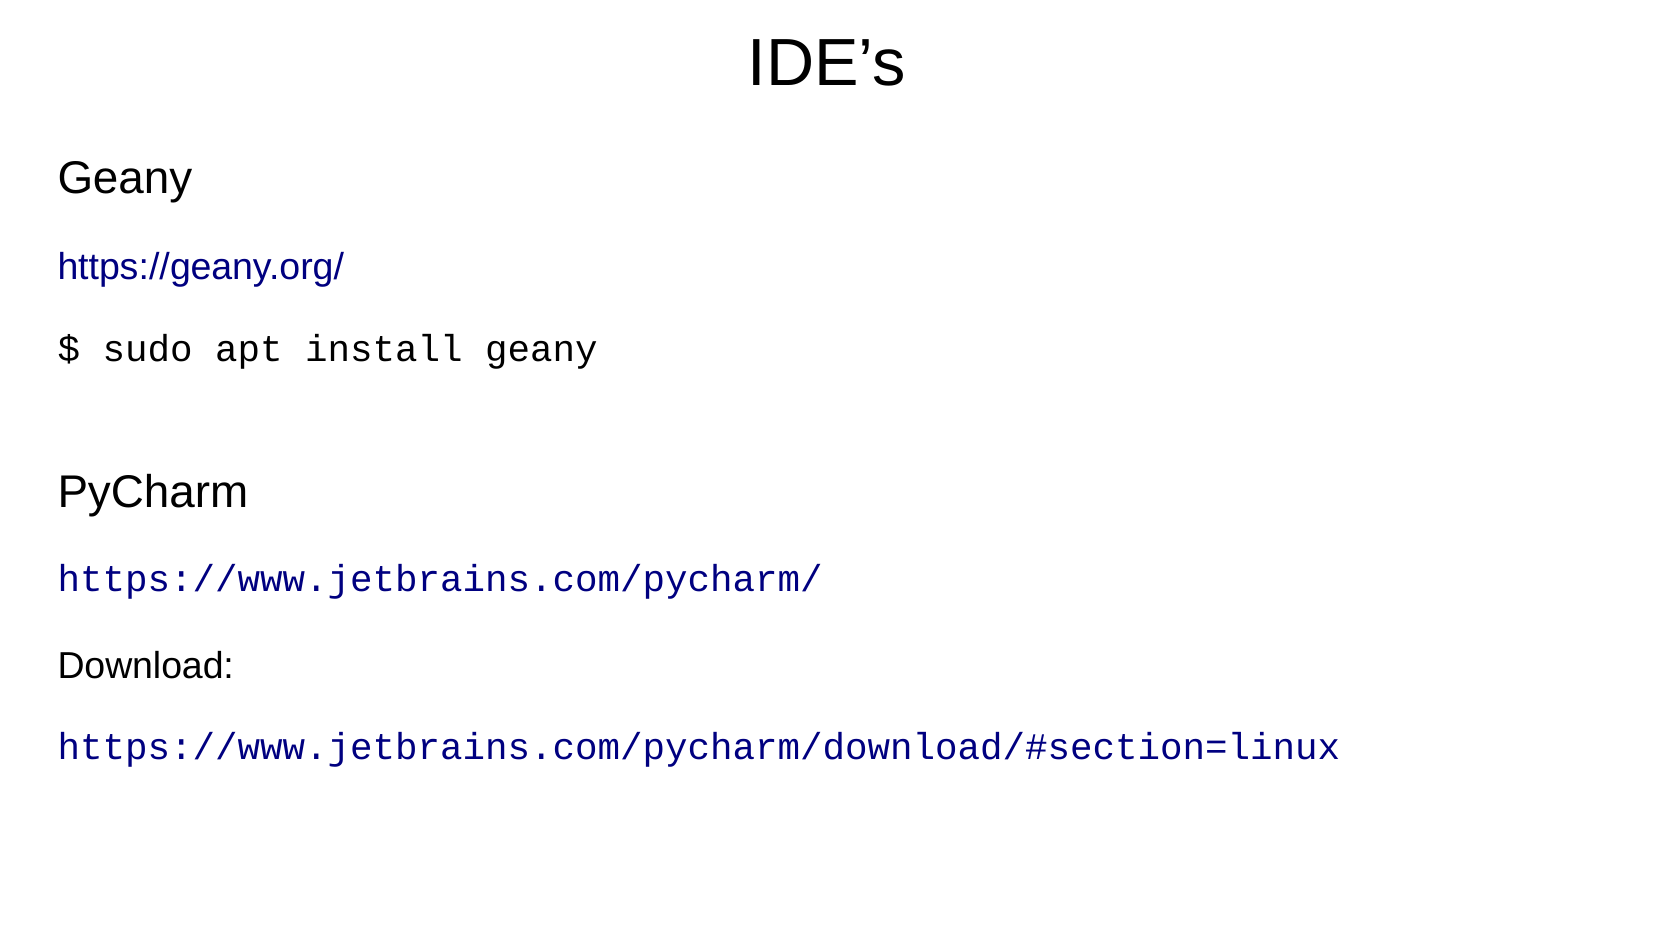

# IDE’s
Geany
https://geany.org/
$ sudo apt install geany
PyCharm
https://www.jetbrains.com/pycharm/
Download:
https://www.jetbrains.com/pycharm/download/#section=linux